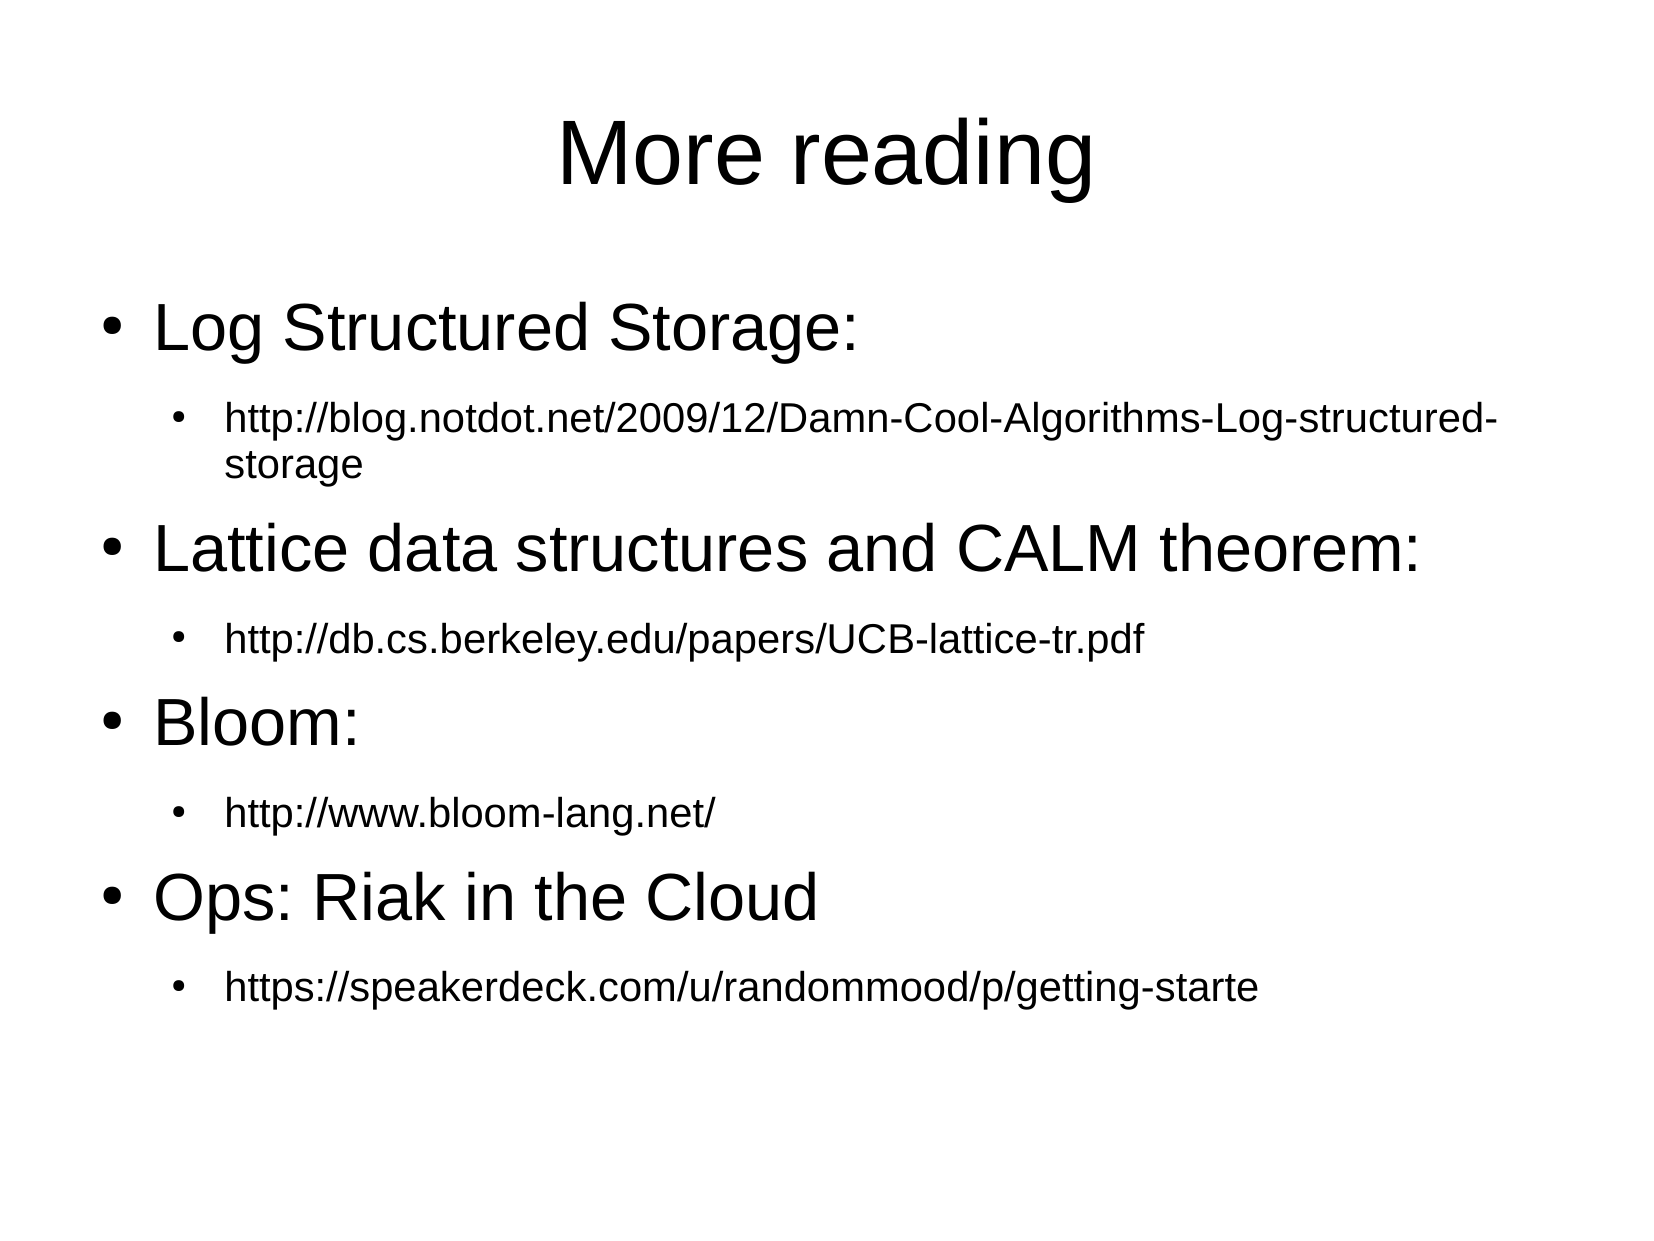

# More reading
Log Structured Storage:
http://blog.notdot.net/2009/12/Damn-Cool-Algorithms-Log-structured-storage
Lattice data structures and CALM theorem:
http://db.cs.berkeley.edu/papers/UCB-lattice-tr.pdf
Bloom:
http://www.bloom-lang.net/
Ops: Riak in the Cloud
https://speakerdeck.com/u/randommood/p/getting-starte